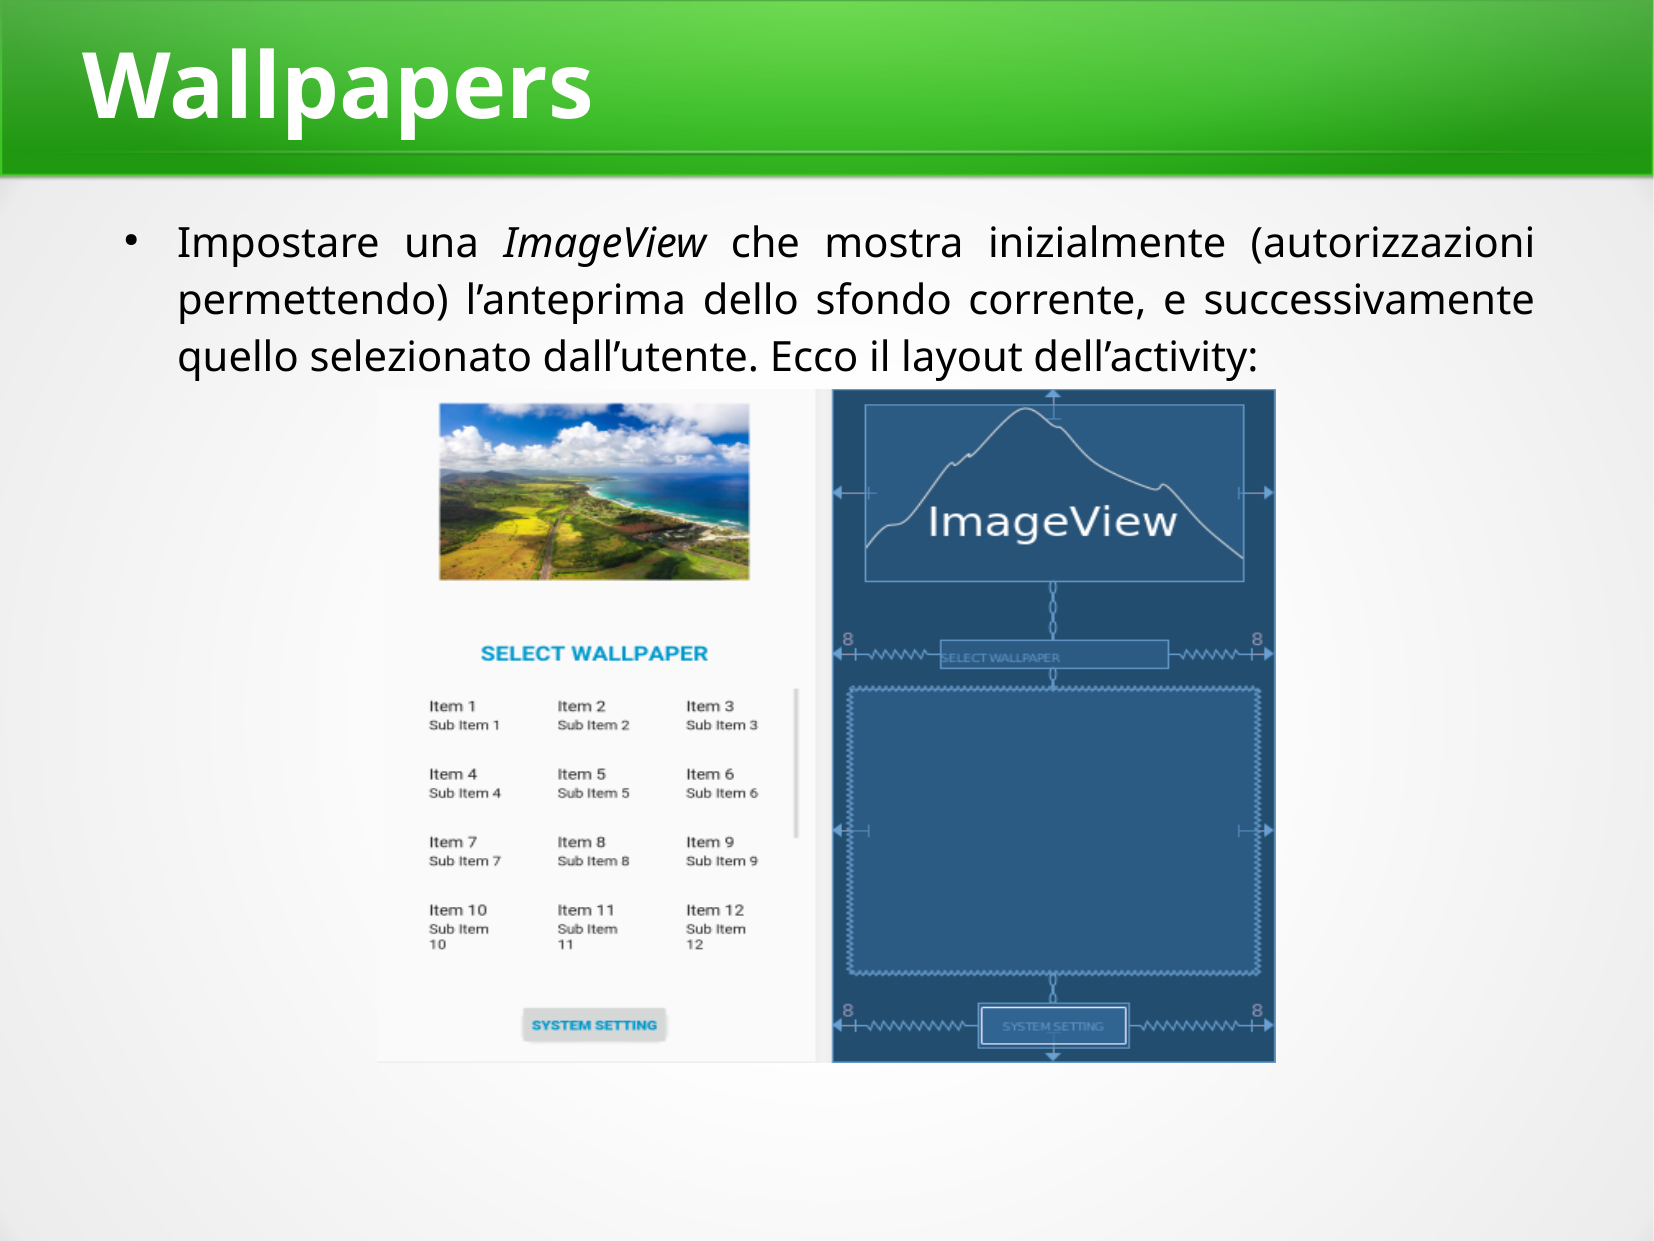

# Wallpapers
Impostare una ImageView che mostra inizialmente (autorizzazioni permettendo) l’anteprima dello sfondo corrente, e successivamente quello selezionato dall’utente. Ecco il layout dell’activity: